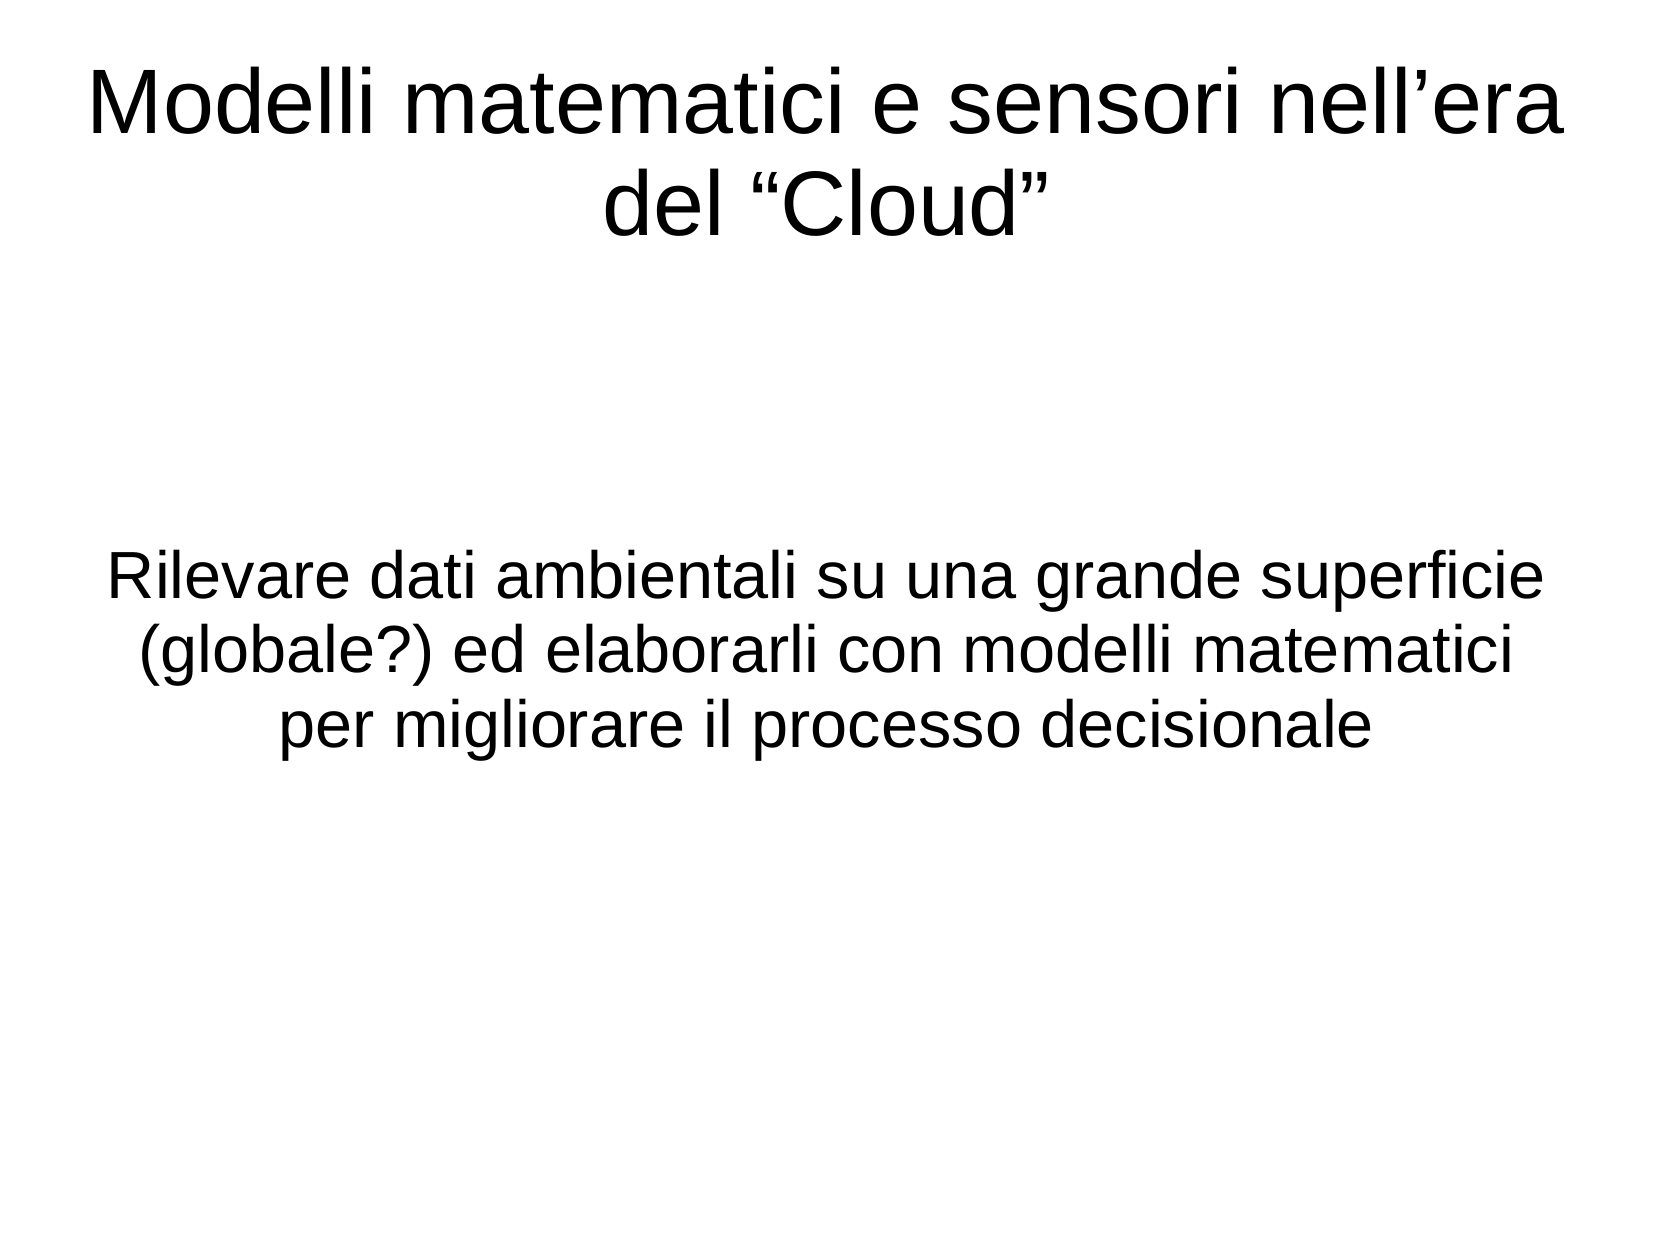

# Modelli matematici e sensori nell’era del “Cloud”
Rilevare dati ambientali su una grande superficie (globale?) ed elaborarli con modelli matematici per migliorare il processo decisionale